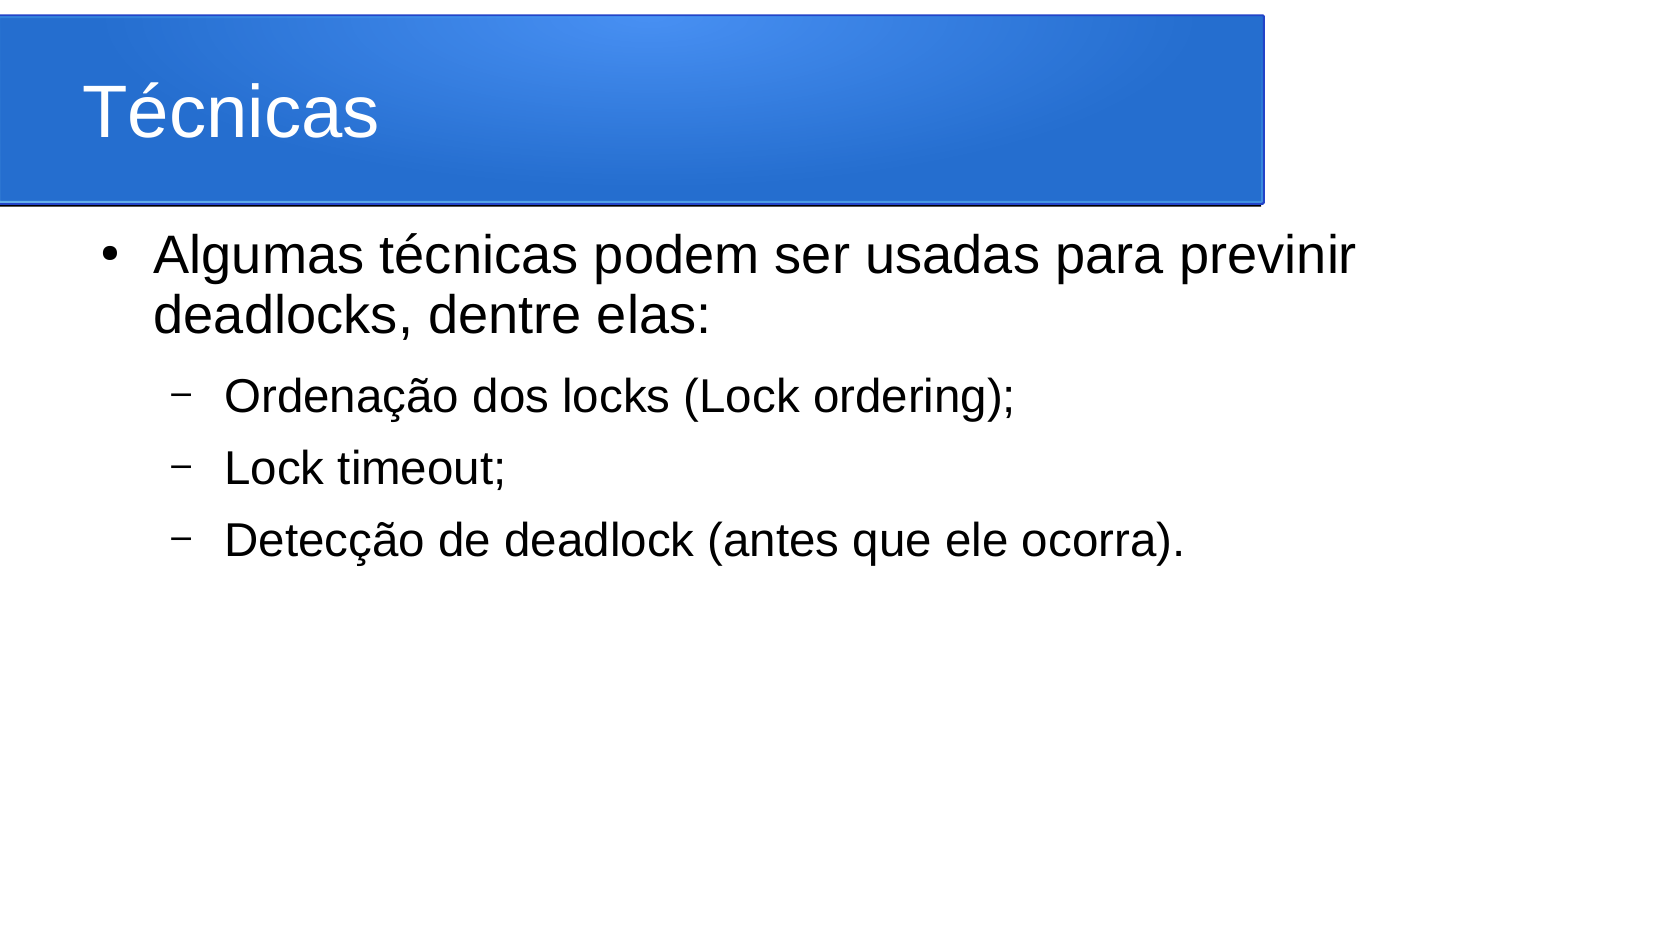

# Técnicas
Algumas técnicas podem ser usadas para previnir deadlocks, dentre elas:
Ordenação dos locks (Lock ordering);
Lock timeout;
Detecção de deadlock (antes que ele ocorra).